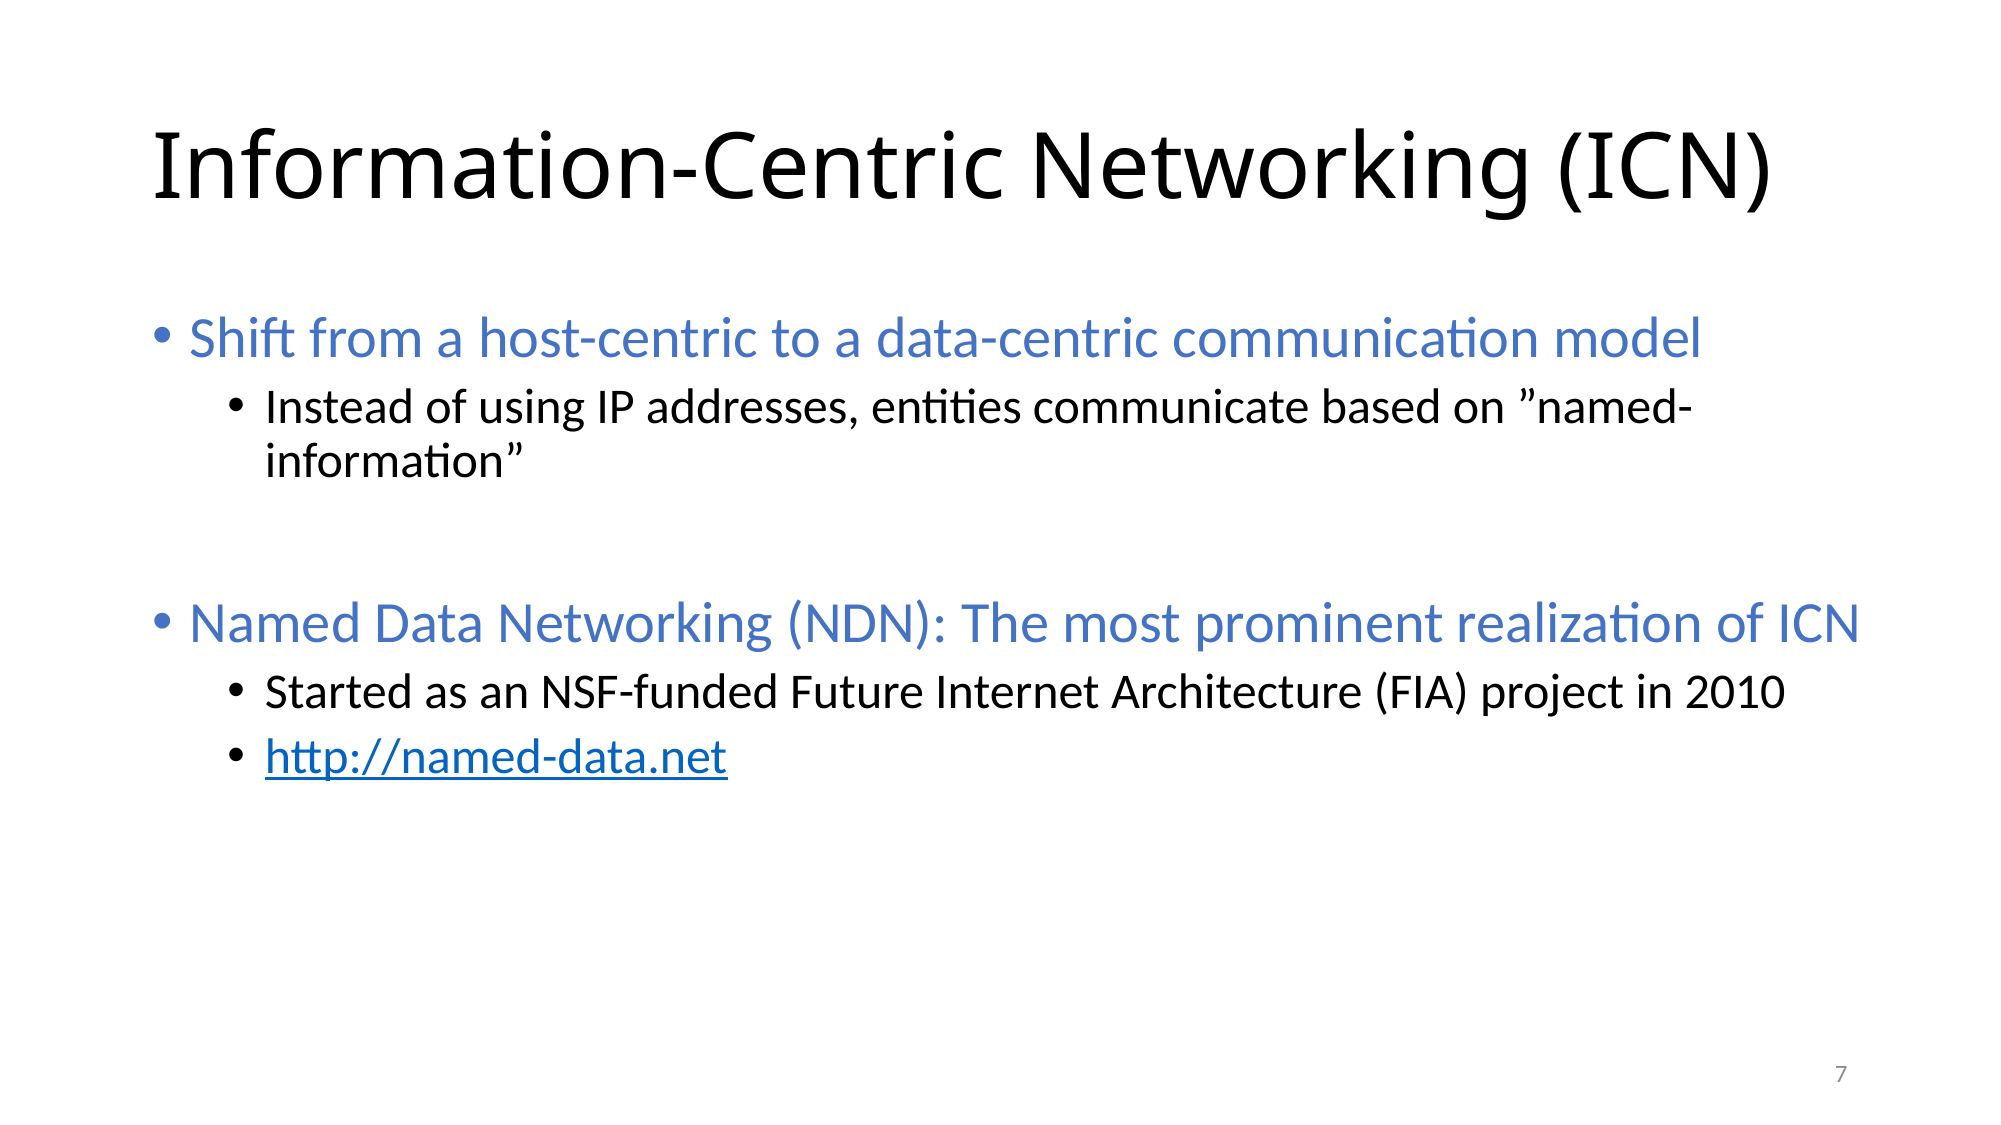

# Information-Centric Networking (ICN)
Shift from a host-centric to a data-centric communication model
Instead of using IP addresses, entities communicate based on ”named-information”
Named Data Networking (NDN): The most prominent realization of ICN
Started as an NSF-funded Future Internet Architecture (FIA) project in 2010
http://named-data.net